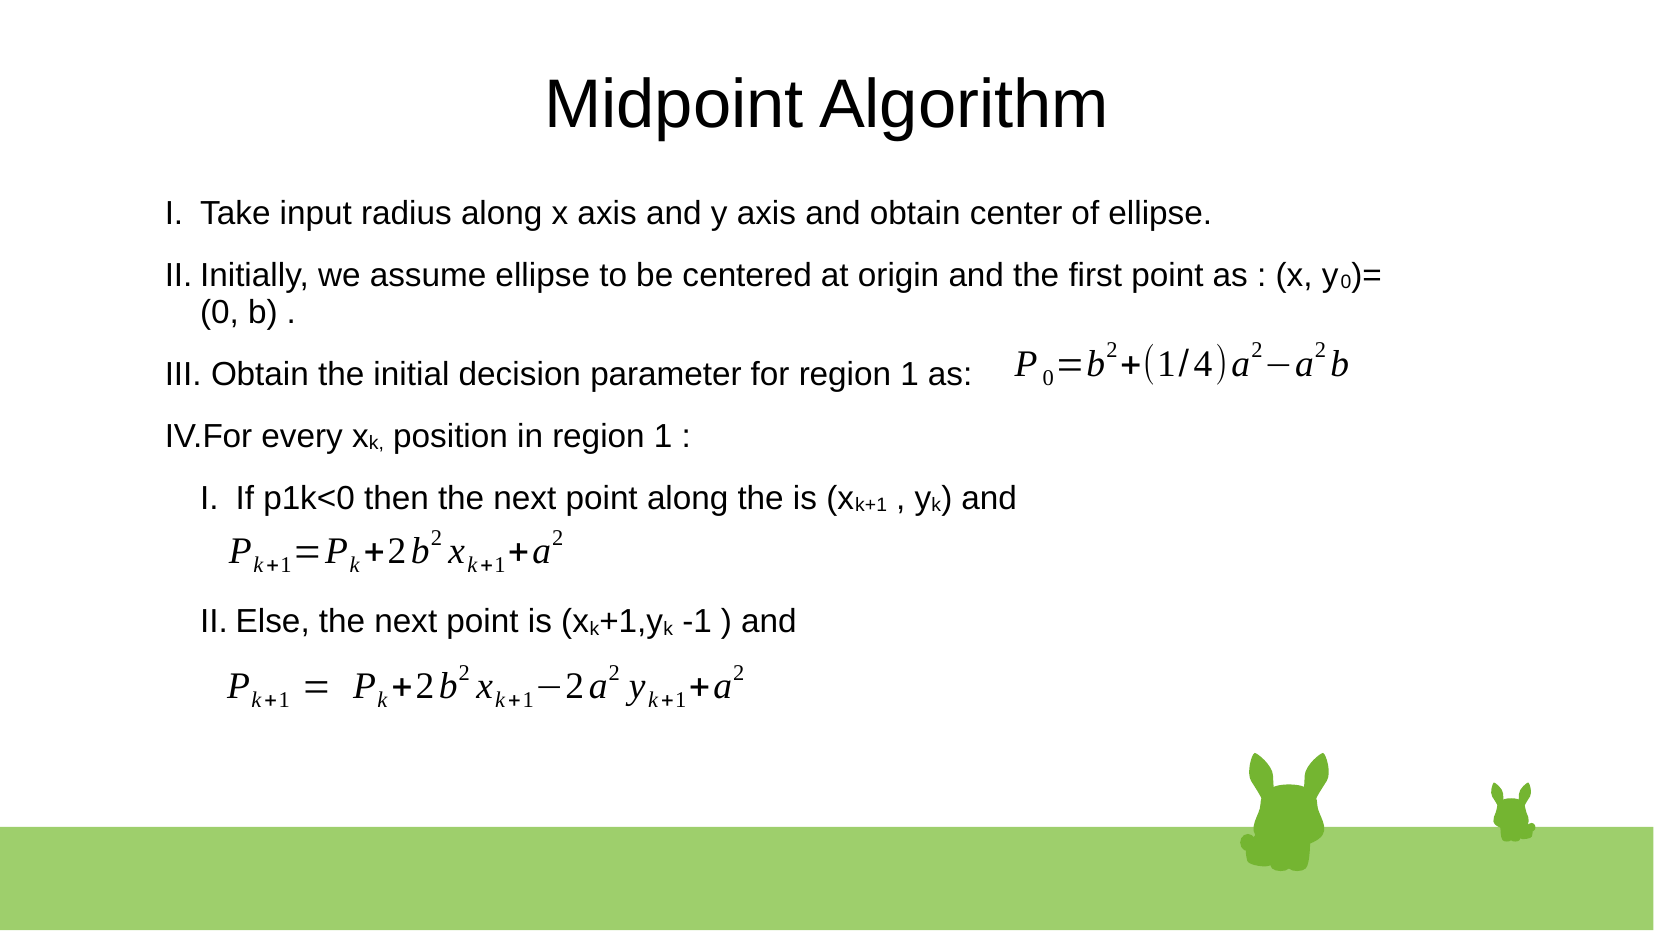

# Midpoint Algorithm
Take input radius along x axis and y axis and obtain center of ellipse.
Initially, we assume ellipse to be centered at origin and the first point as : (x, y0)= (0, b) .
 Obtain the initial decision parameter for region 1 as:
For every xk, position in region 1 :
If p1k<0 then the next point along the is (xk+1 , yk) and
Else, the next point is (xk+1,yk -1 ) and